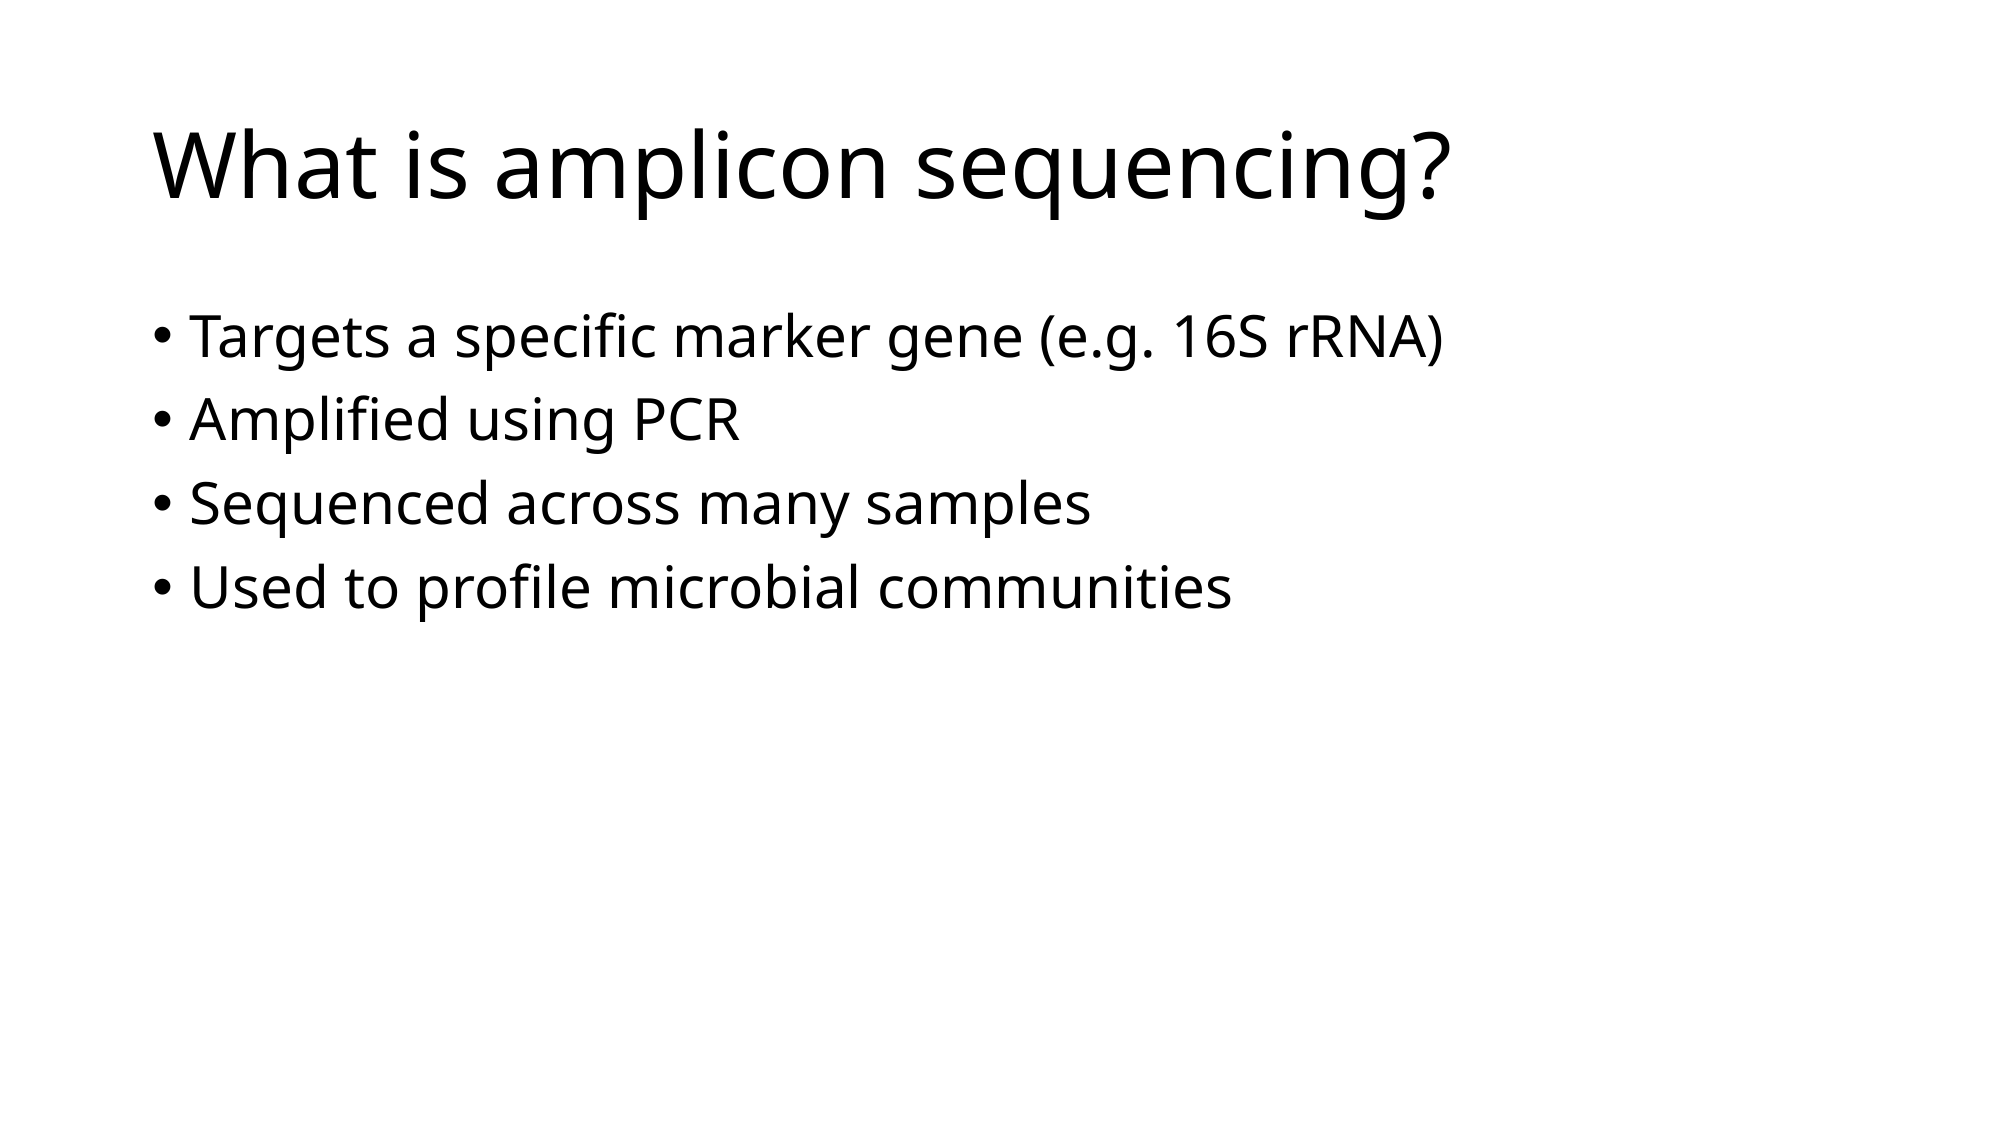

# What is amplicon sequencing?
Targets a specific marker gene (e.g. 16S rRNA)
Amplified using PCR
Sequenced across many samples
Used to profile microbial communities